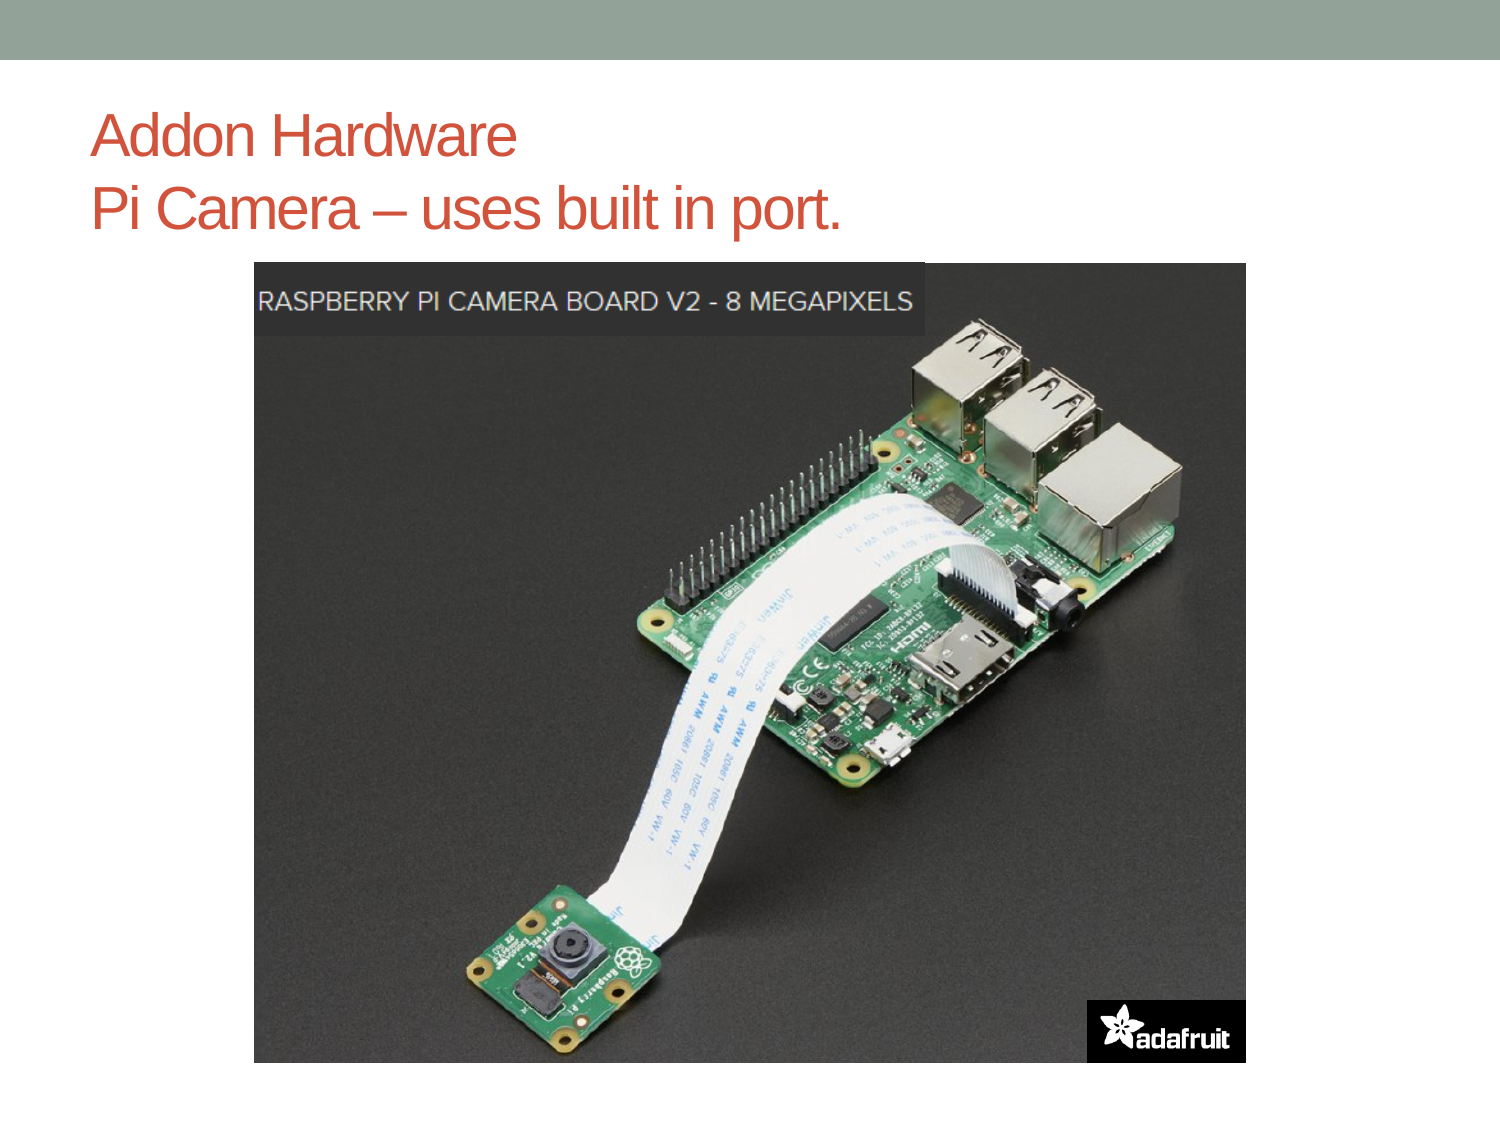

# Addon Hardware Pi Camera – uses built in port.